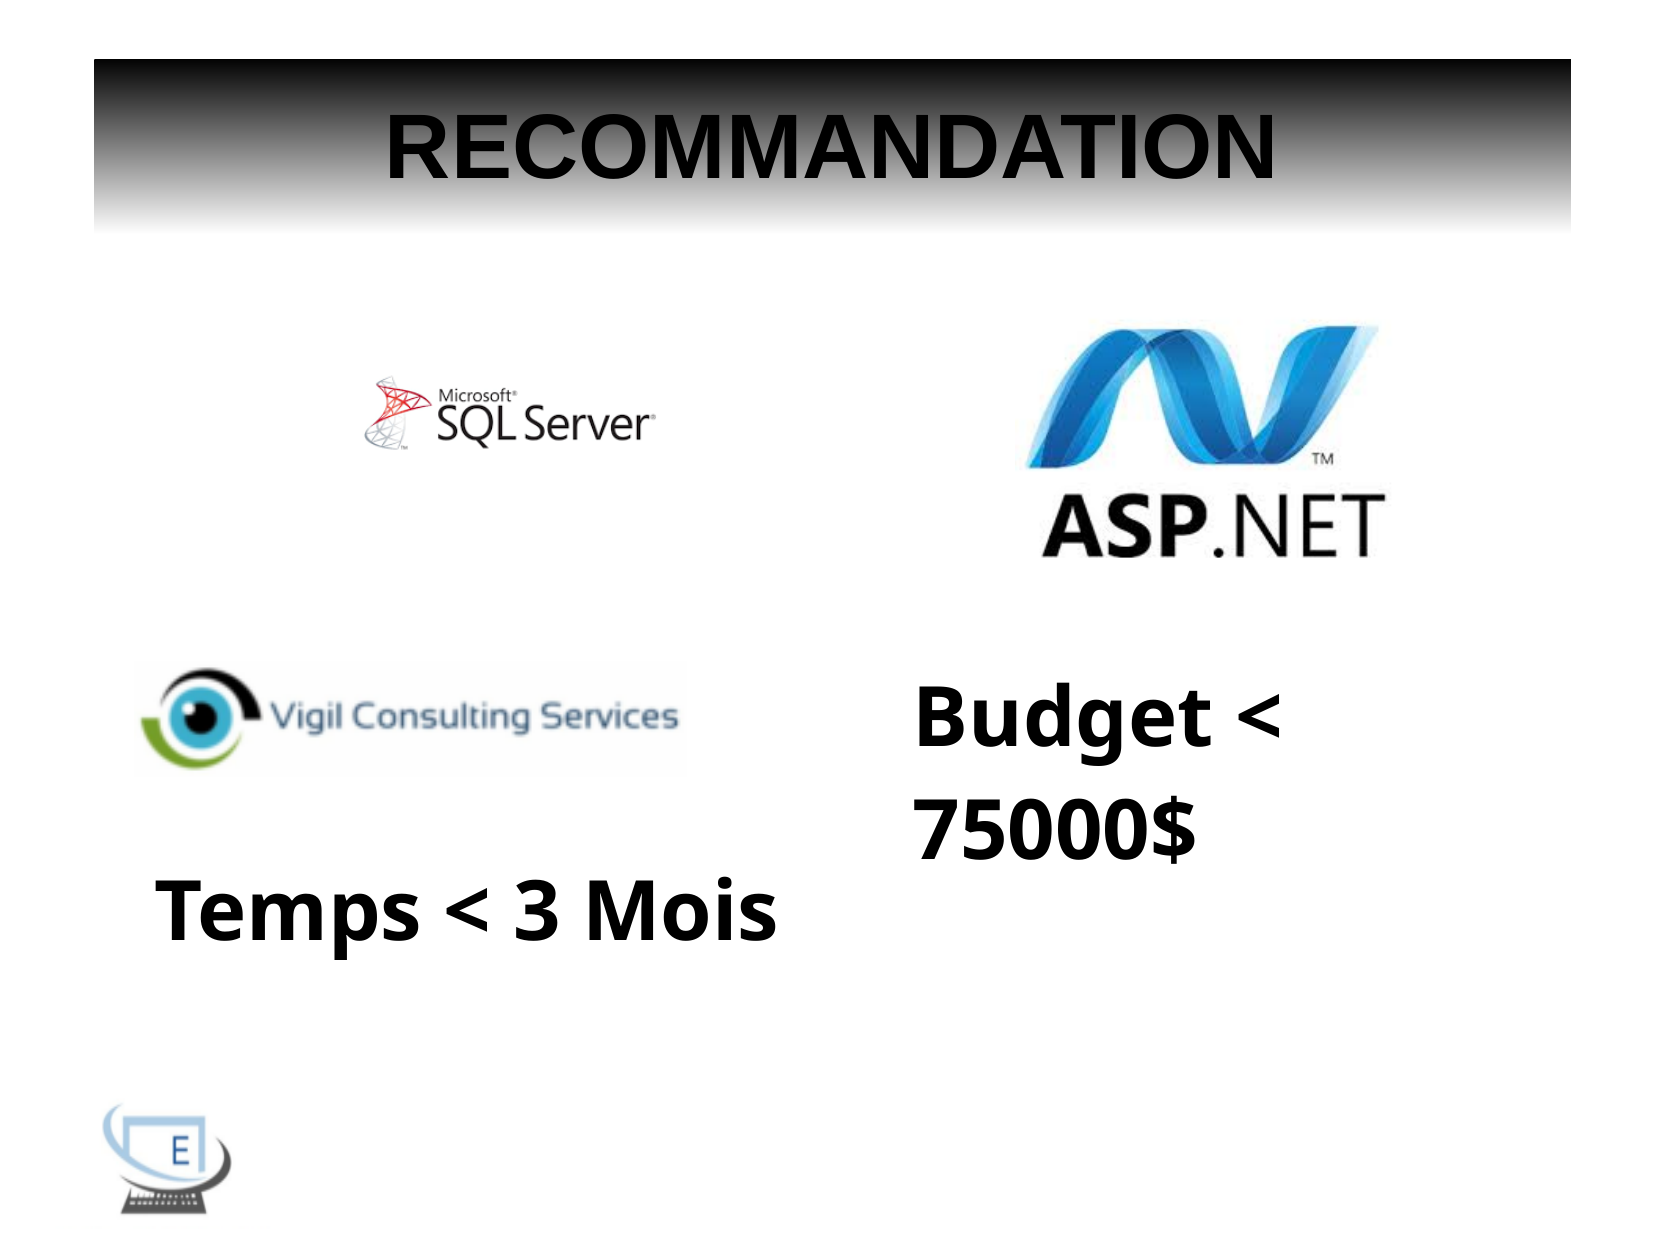

# RECOMMANDATION
Budget < 75000$
Temps < 3 Mois